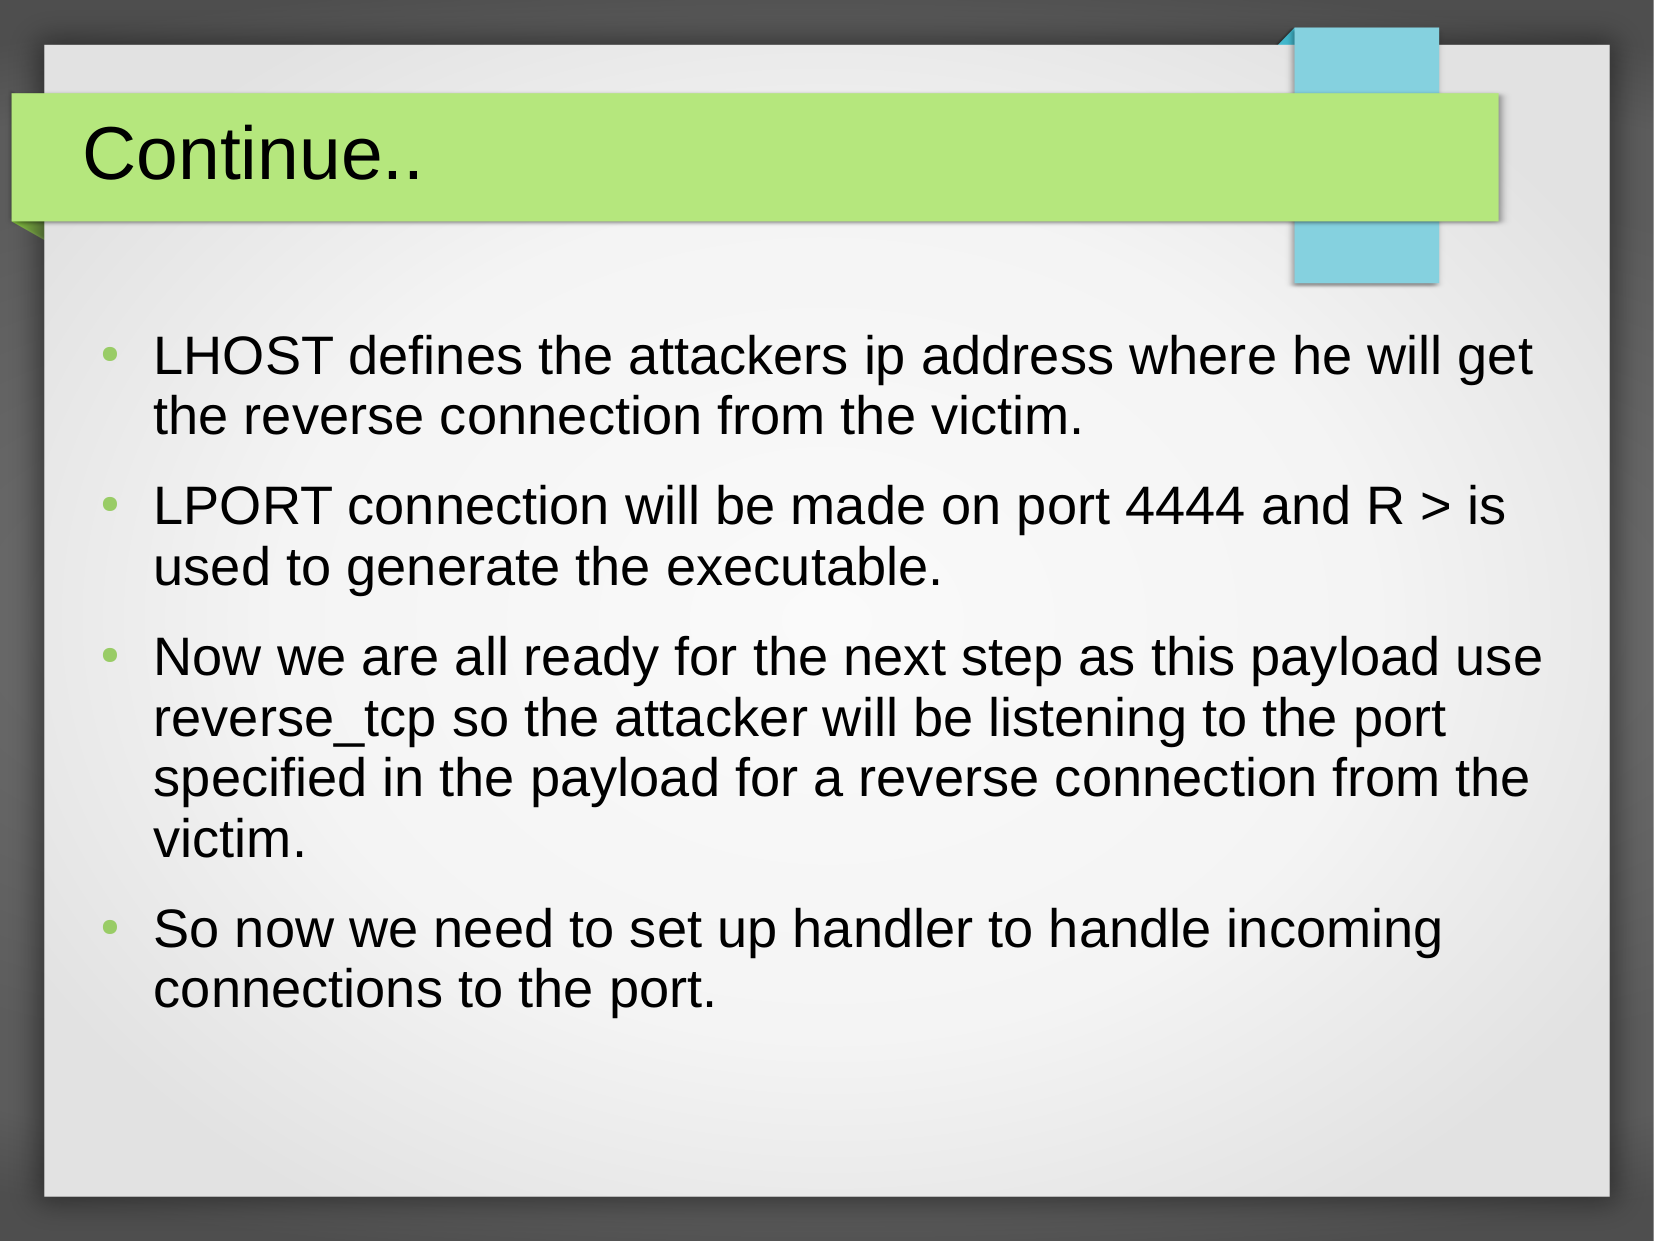

# Continue..
LHOST defines the attackers ip address where he will get the reverse connection from the victim.
LPORT connection will be made on port 4444 and R > is used to generate the executable.
Now we are all ready for the next step as this payload use reverse_tcp so the attacker will be listening to the port specified in the payload for a reverse connection from the victim.
So now we need to set up handler to handle incoming connections to the port.